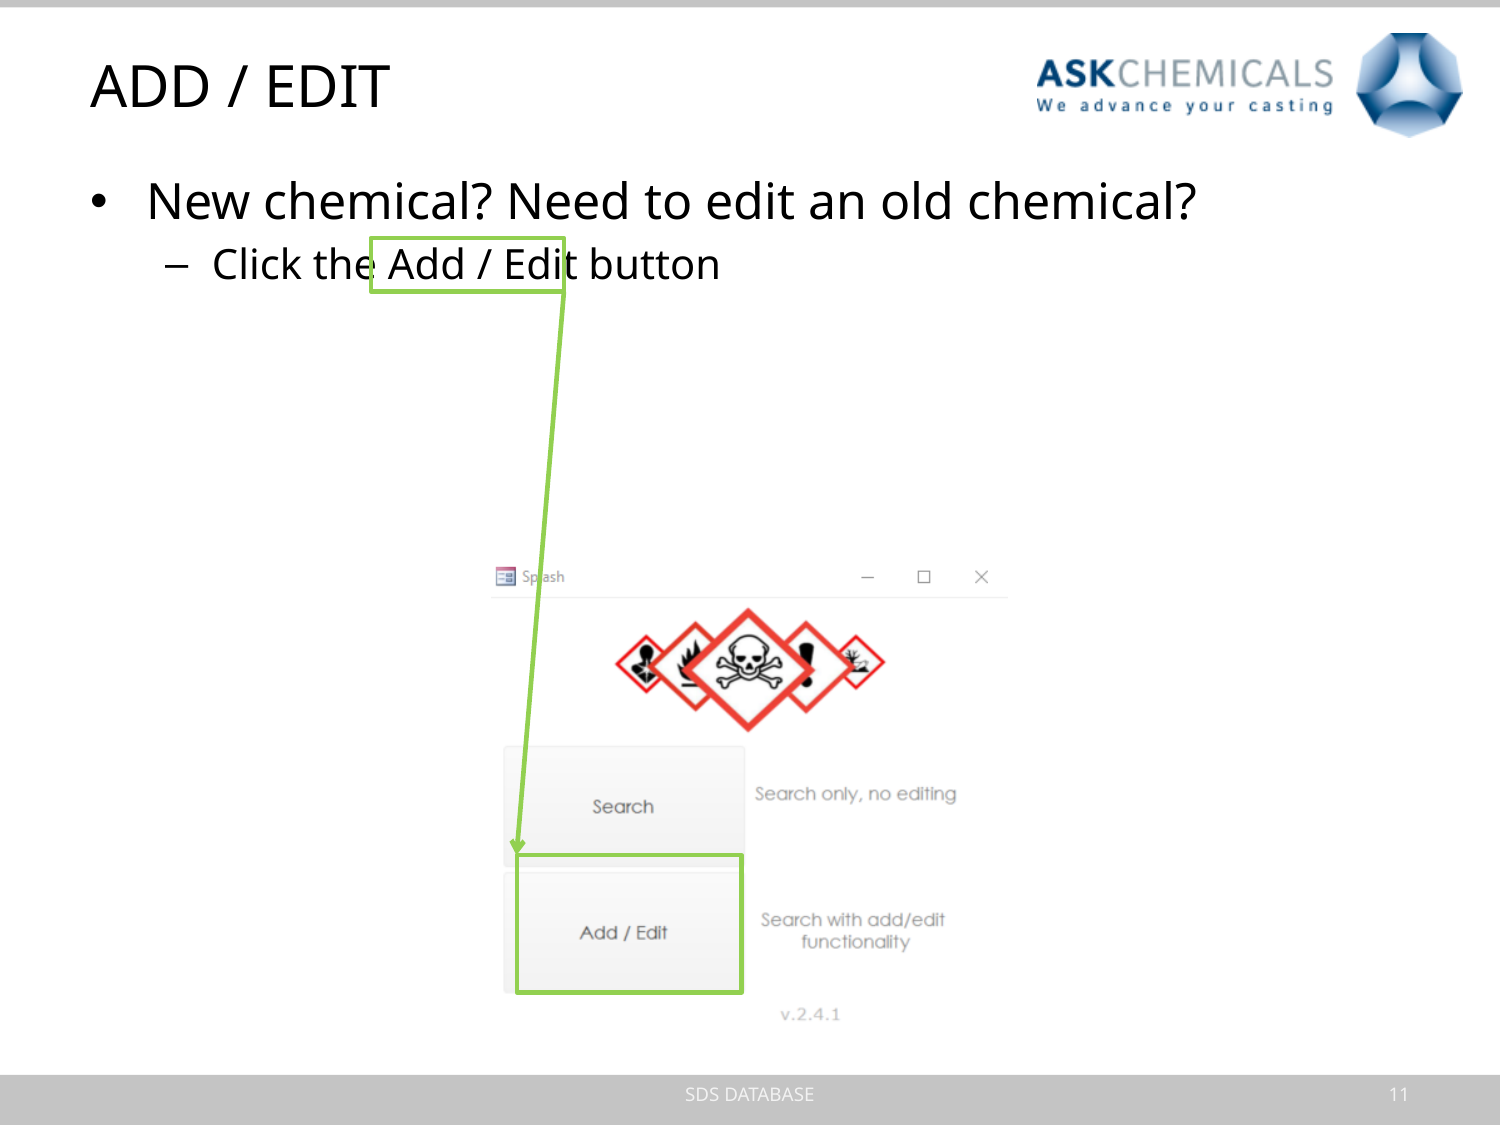

# ADD / EDIT
New chemical? Need to edit an old chemical?
Click the Add / Edit button
sds database